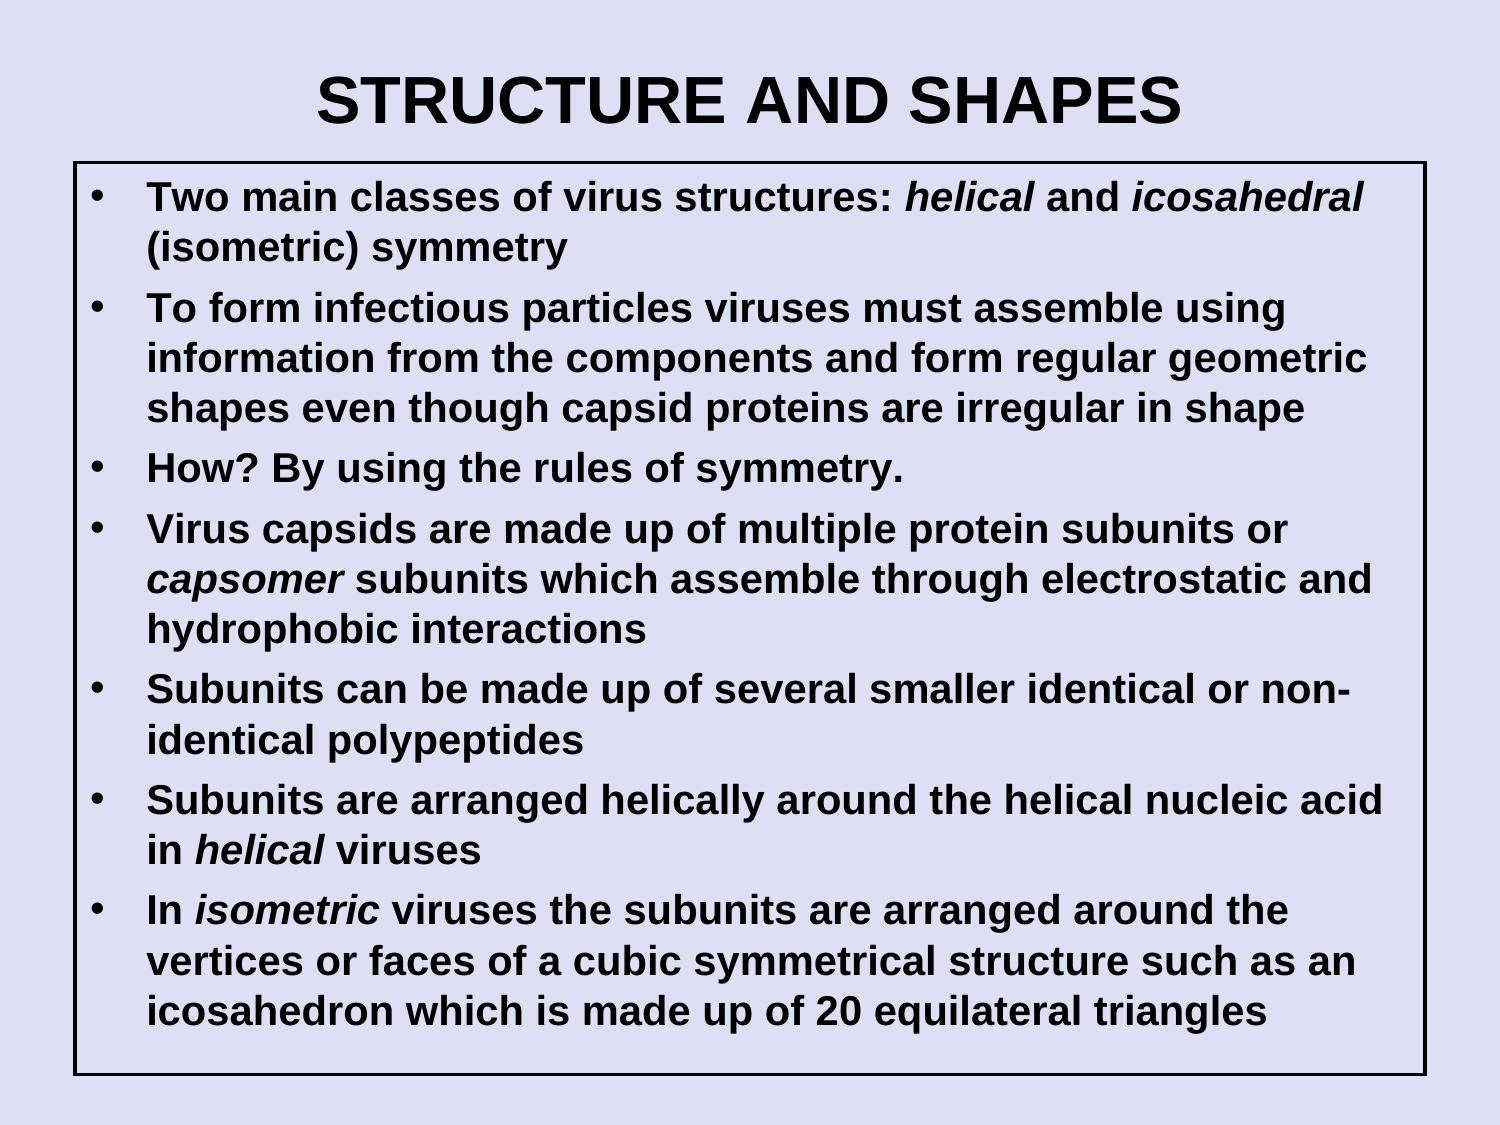

# STRUCTURE AND SHAPES
Two main classes of virus structures: helical and icosahedral (isometric) symmetry
To form infectious particles viruses must assemble using information from the components and form regular geometric shapes even though capsid proteins are irregular in shape
How? By using the rules of symmetry.
Virus capsids are made up of multiple protein subunits or capsomer subunits which assemble through electrostatic and hydrophobic interactions
Subunits can be made up of several smaller identical or non-identical polypeptides
Subunits are arranged helically around the helical nucleic acid in helical viruses
In isometric viruses the subunits are arranged around the vertices or faces of a cubic symmetrical structure such as an icosahedron which is made up of 20 equilateral triangles